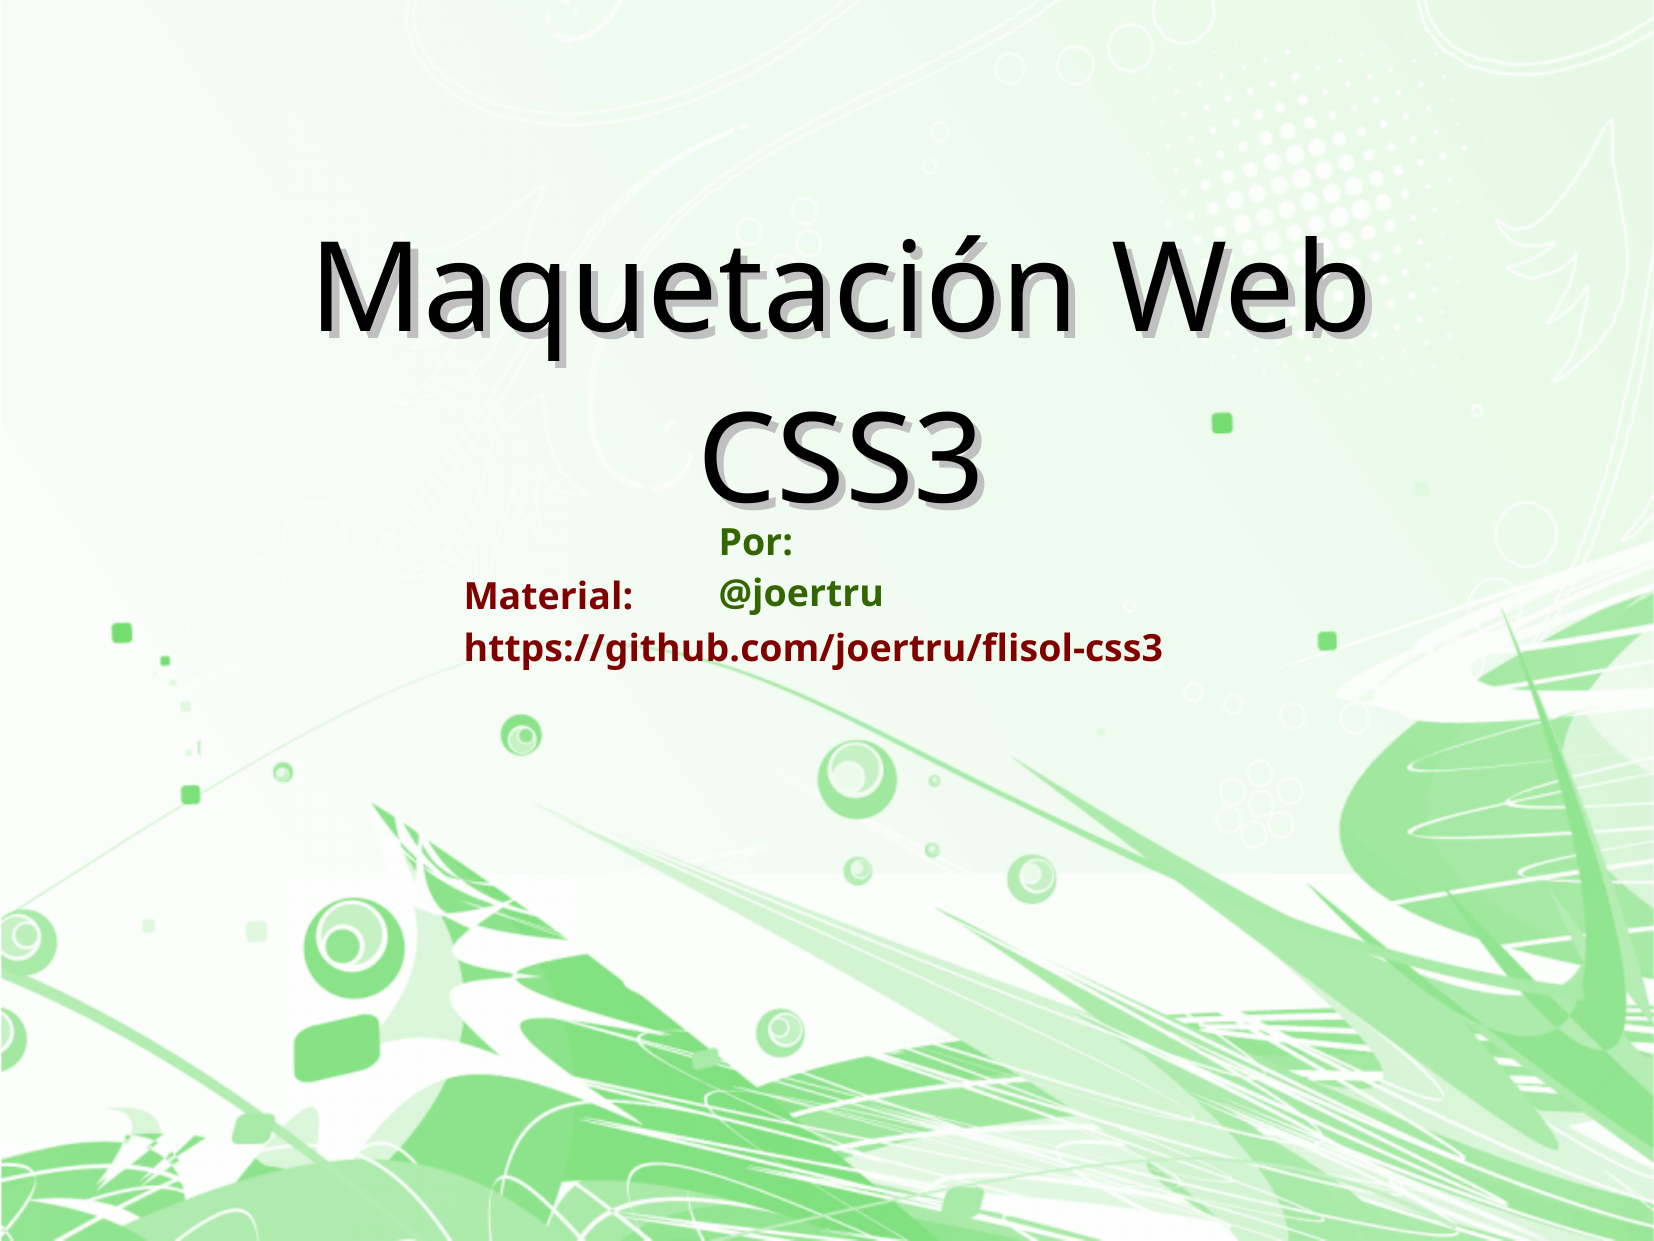

Maquetación Web CSS3
Por: @joertru
Material: https://github.com/joertru/flisol-css3